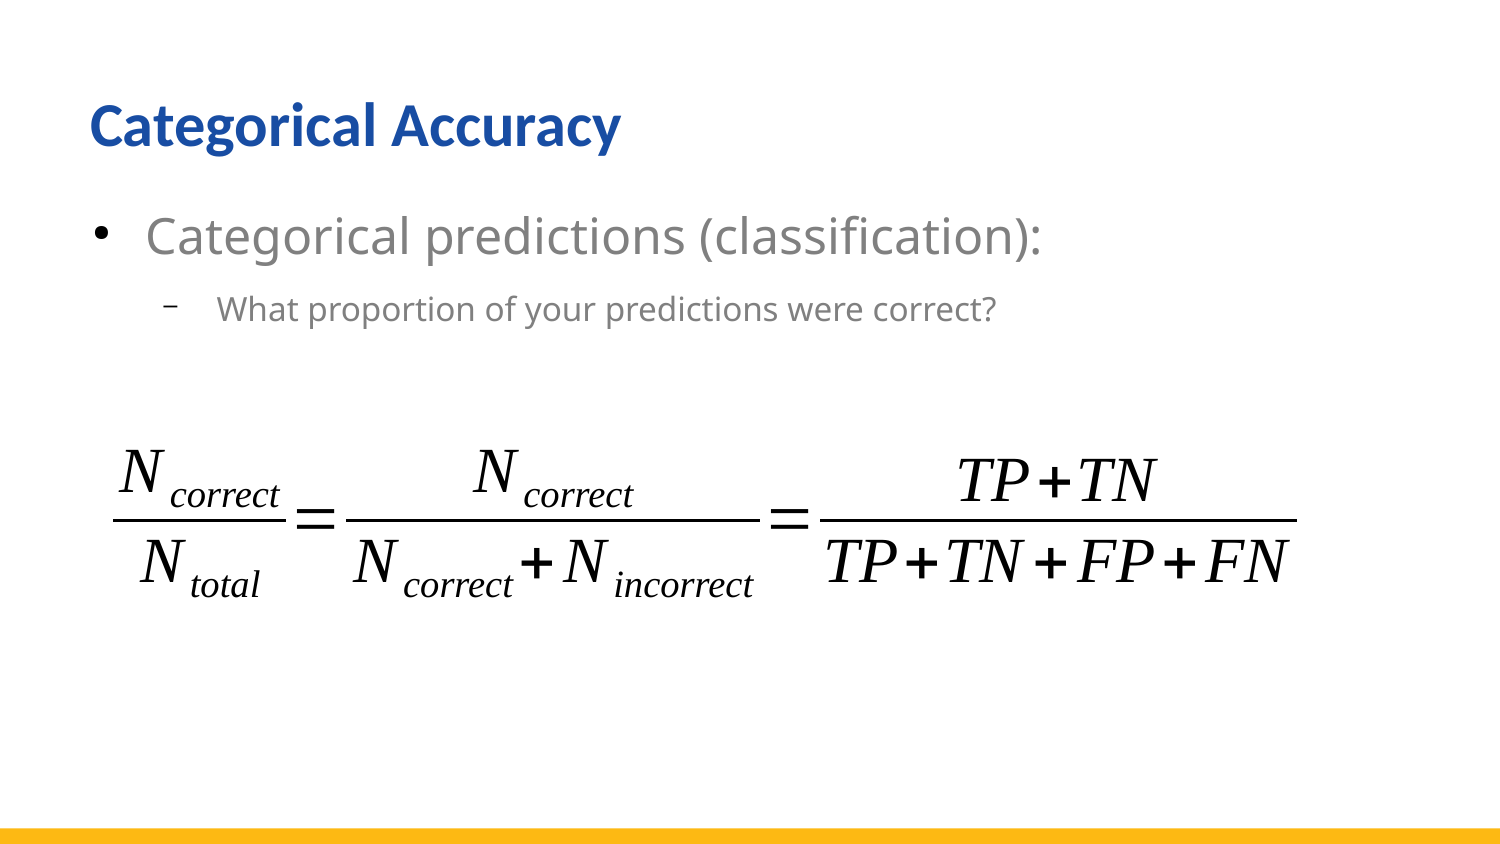

# Categorical Accuracy
Categorical predictions (classification):
What proportion of your predictions were correct?